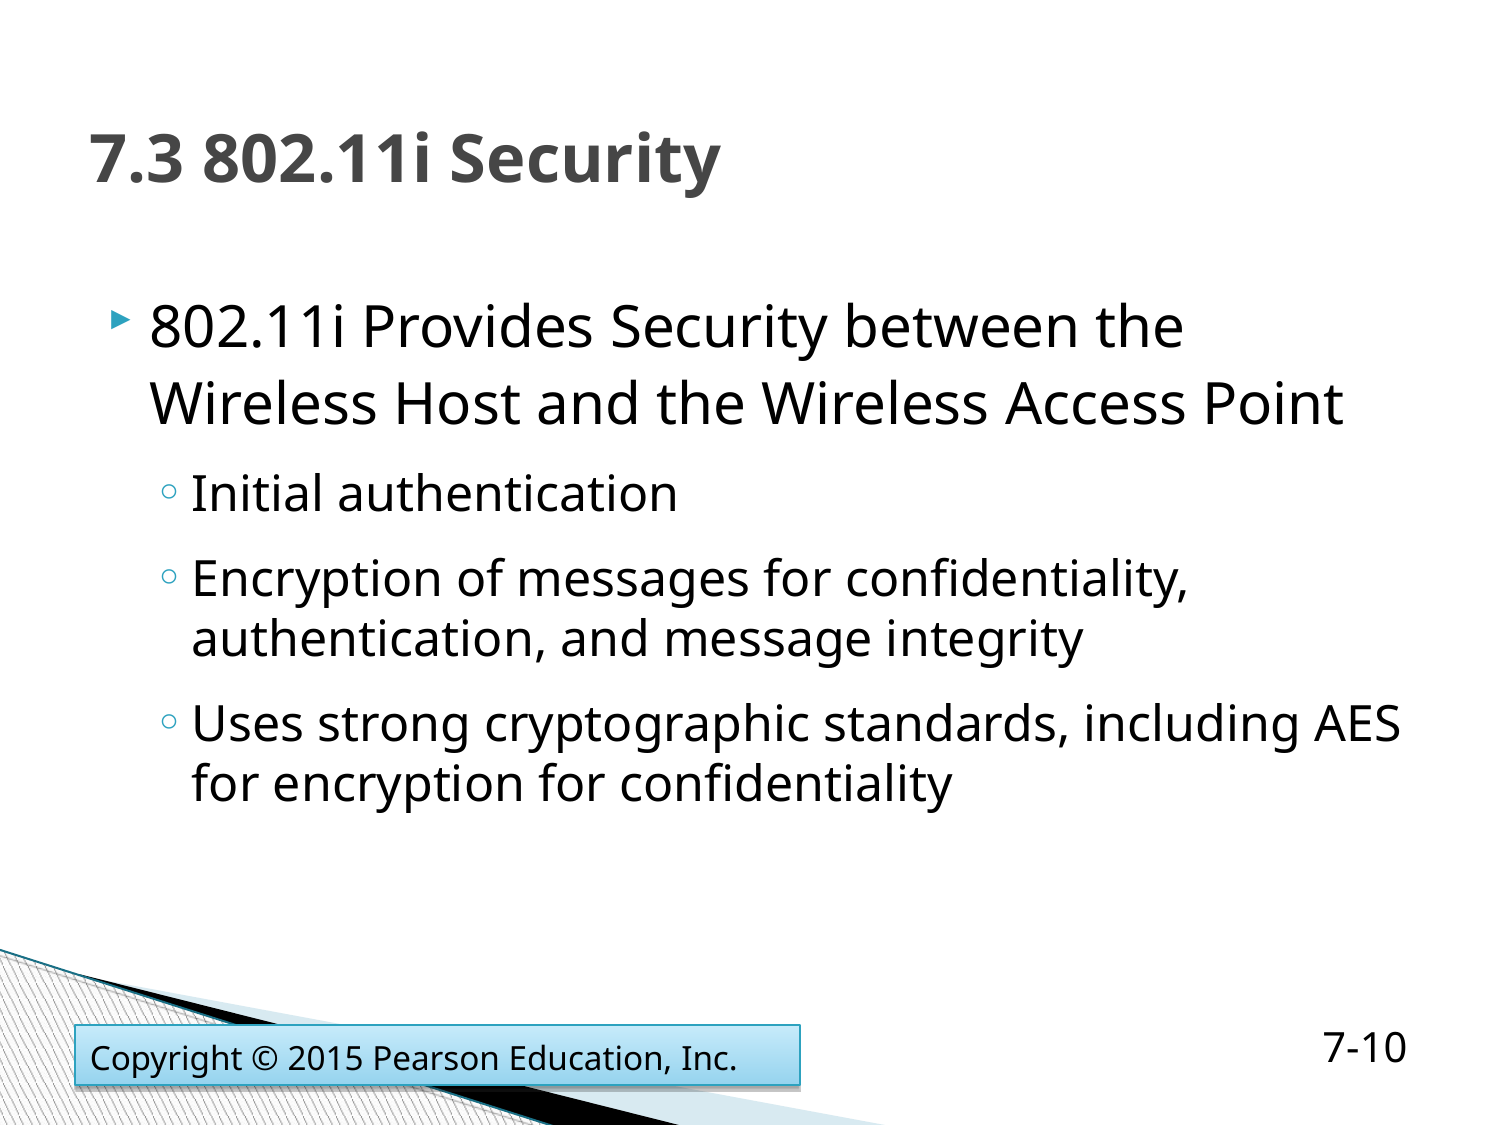

7.3 802.11i Security
# 802.11i Provides Security between the Wireless Host and the Wireless Access Point
Initial authentication
Encryption of messages for confidentiality, authentication, and message integrity
Uses strong cryptographic standards, including AES for encryption for confidentiality
Copyright © 2015 Pearson Education, Inc.